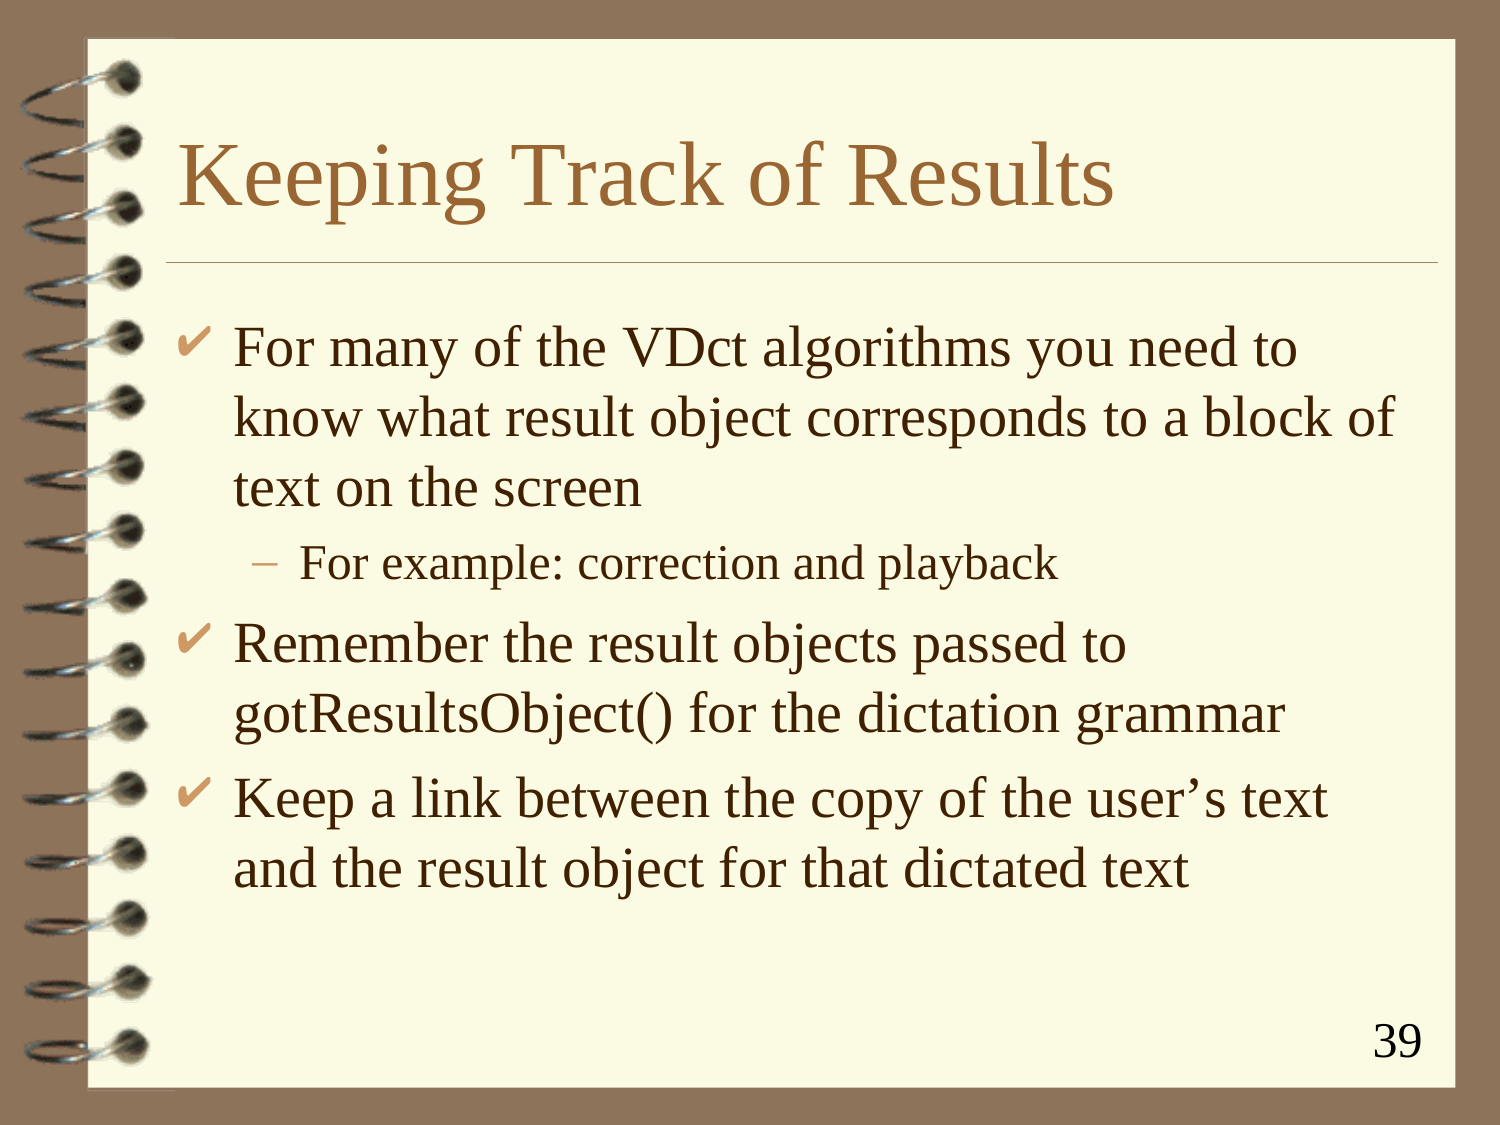

# Keeping Track of Results
For many of the VDct algorithms you need to know what result object corresponds to a block of text on the screen
For example: correction and playback
Remember the result objects passed to gotResultsObject() for the dictation grammar
Keep a link between the copy of the user’s text and the result object for that dictated text
39